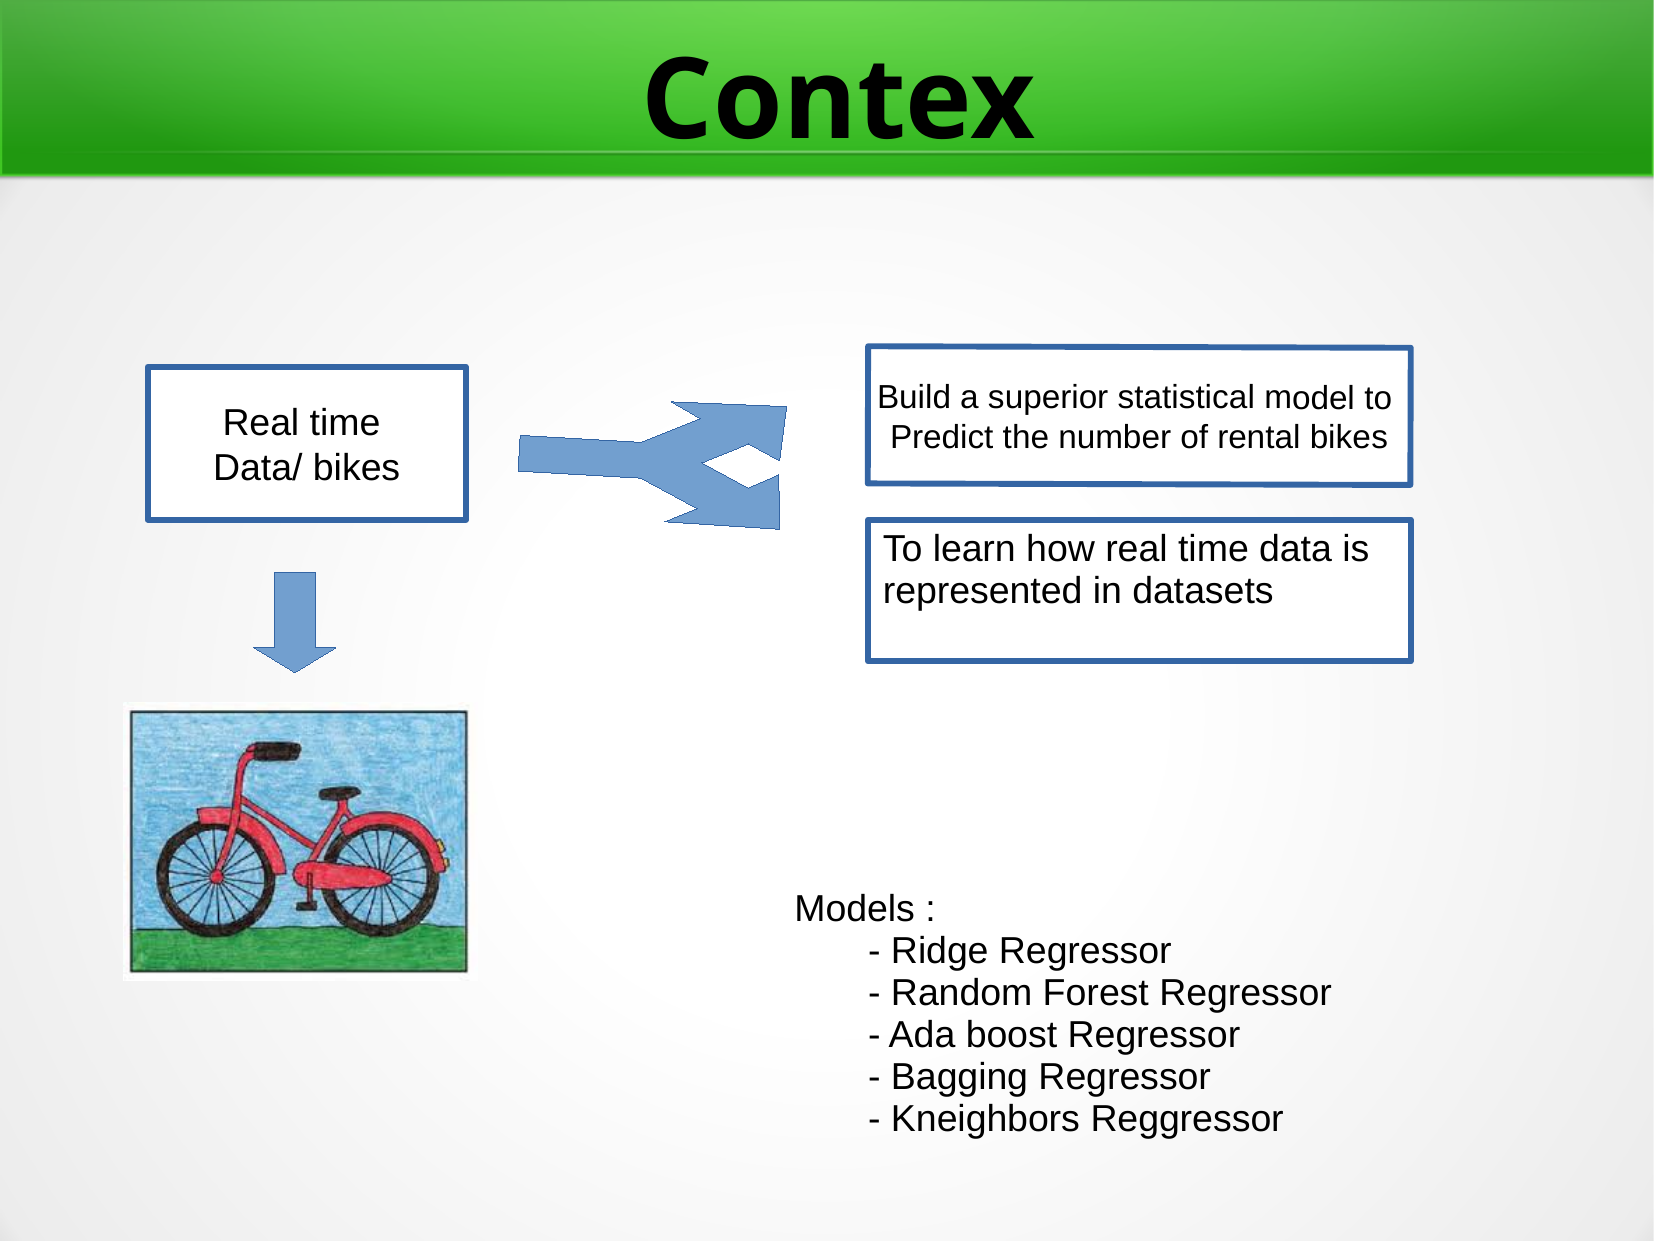

# Contex
Build a superior statistical model to
Predict the number of rental bikes
Real time
Data/ bikes
To learn how real time data is represented in datasets
Models :
	- Ridge Regressor
	- Random Forest Regressor
	- Ada boost Regressor
	- Bagging Regressor
	- Kneighbors Reggressor